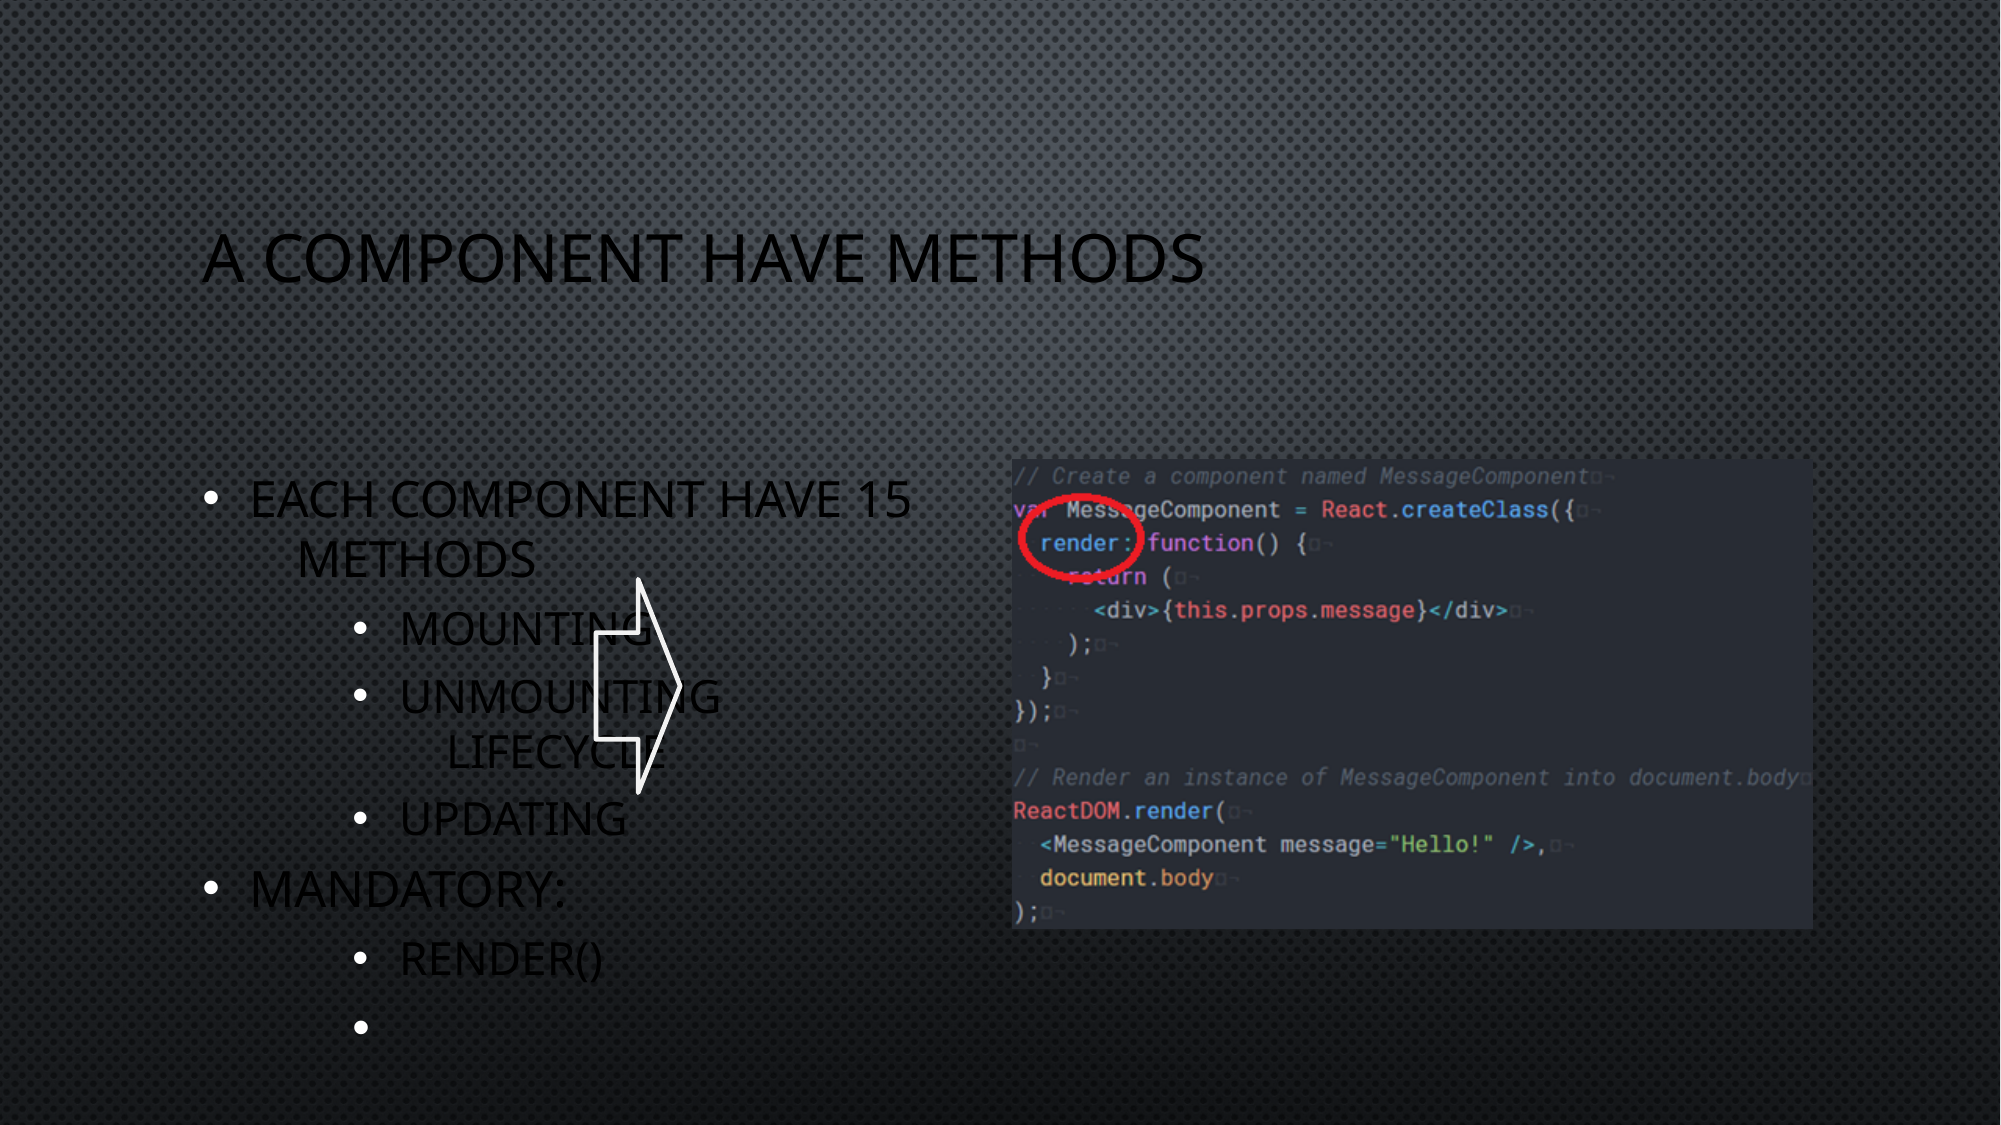

# A component have methods
Each component have 15 methods
Mounting
Unmounting Lifecycle
Updating
Mandatory:
render()